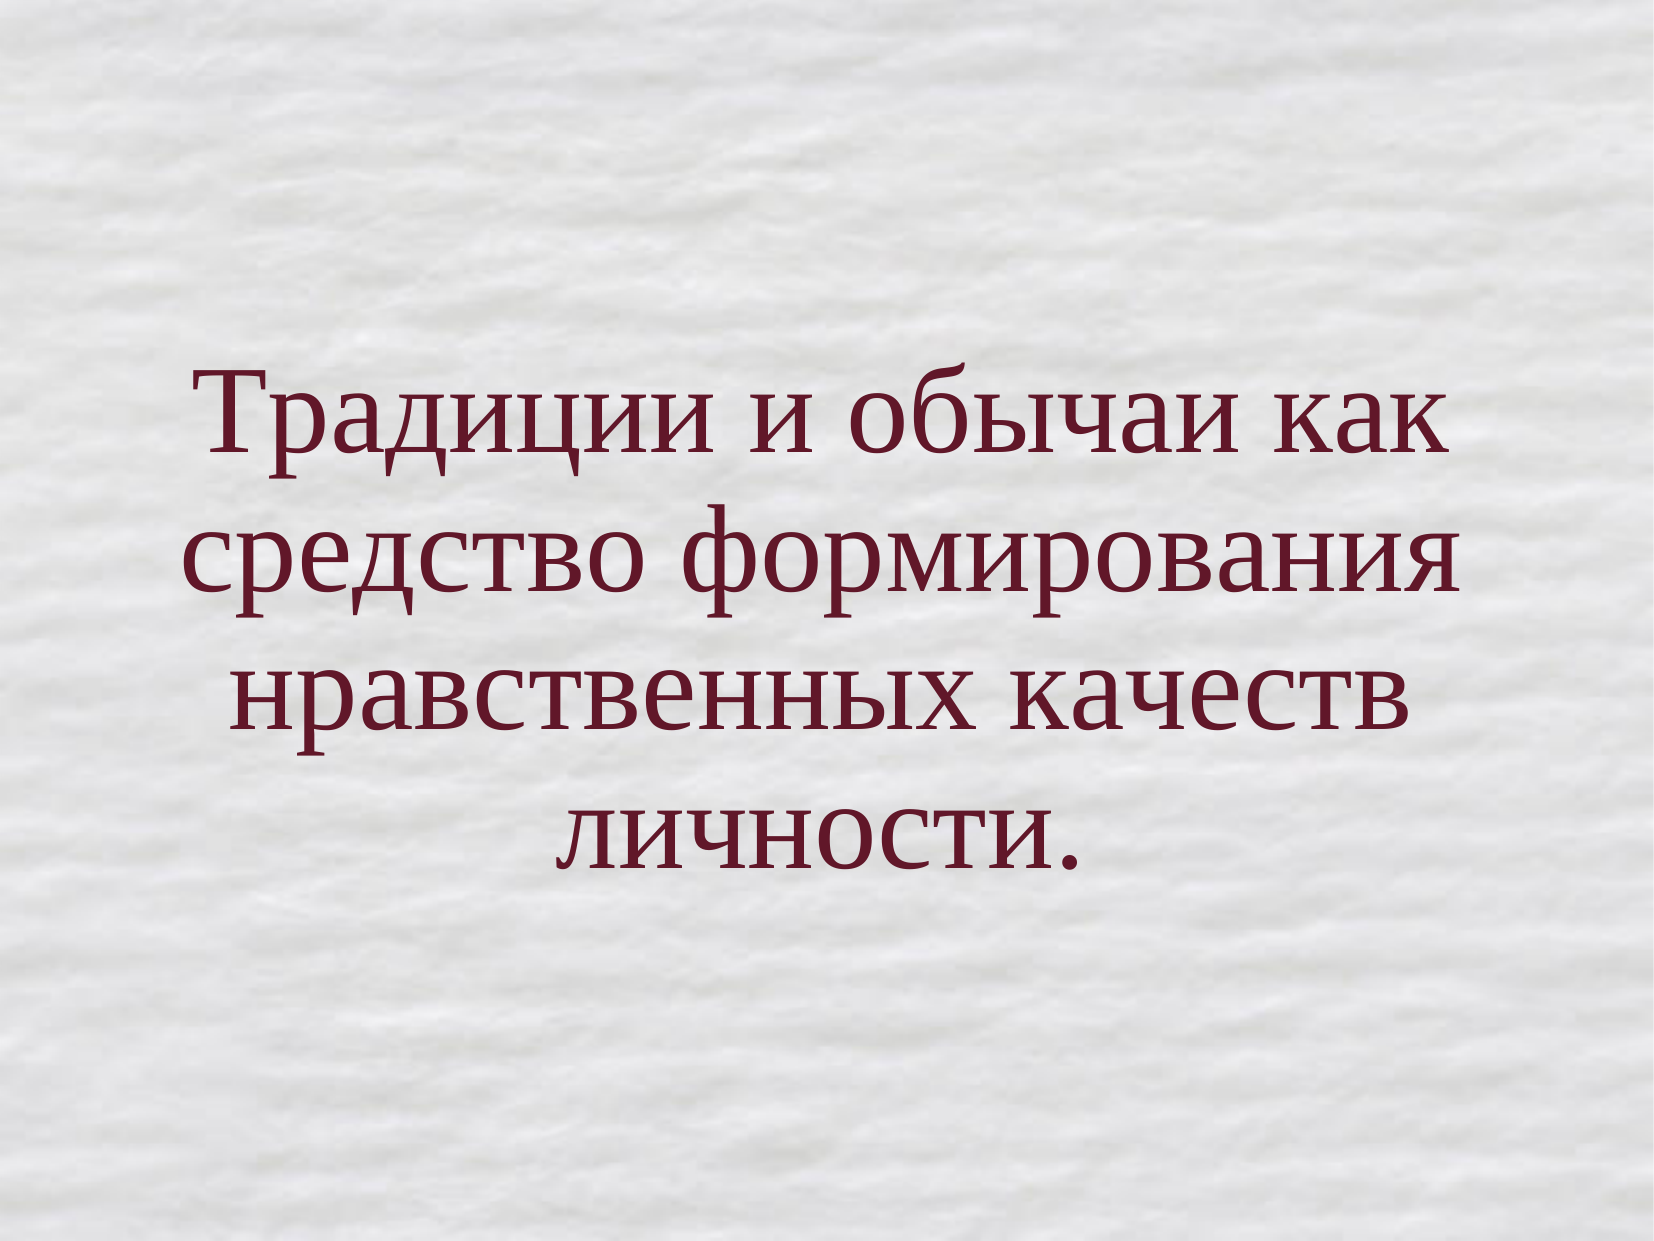

# Традиции и обычаи как средство формирования нравственных качеств личности.